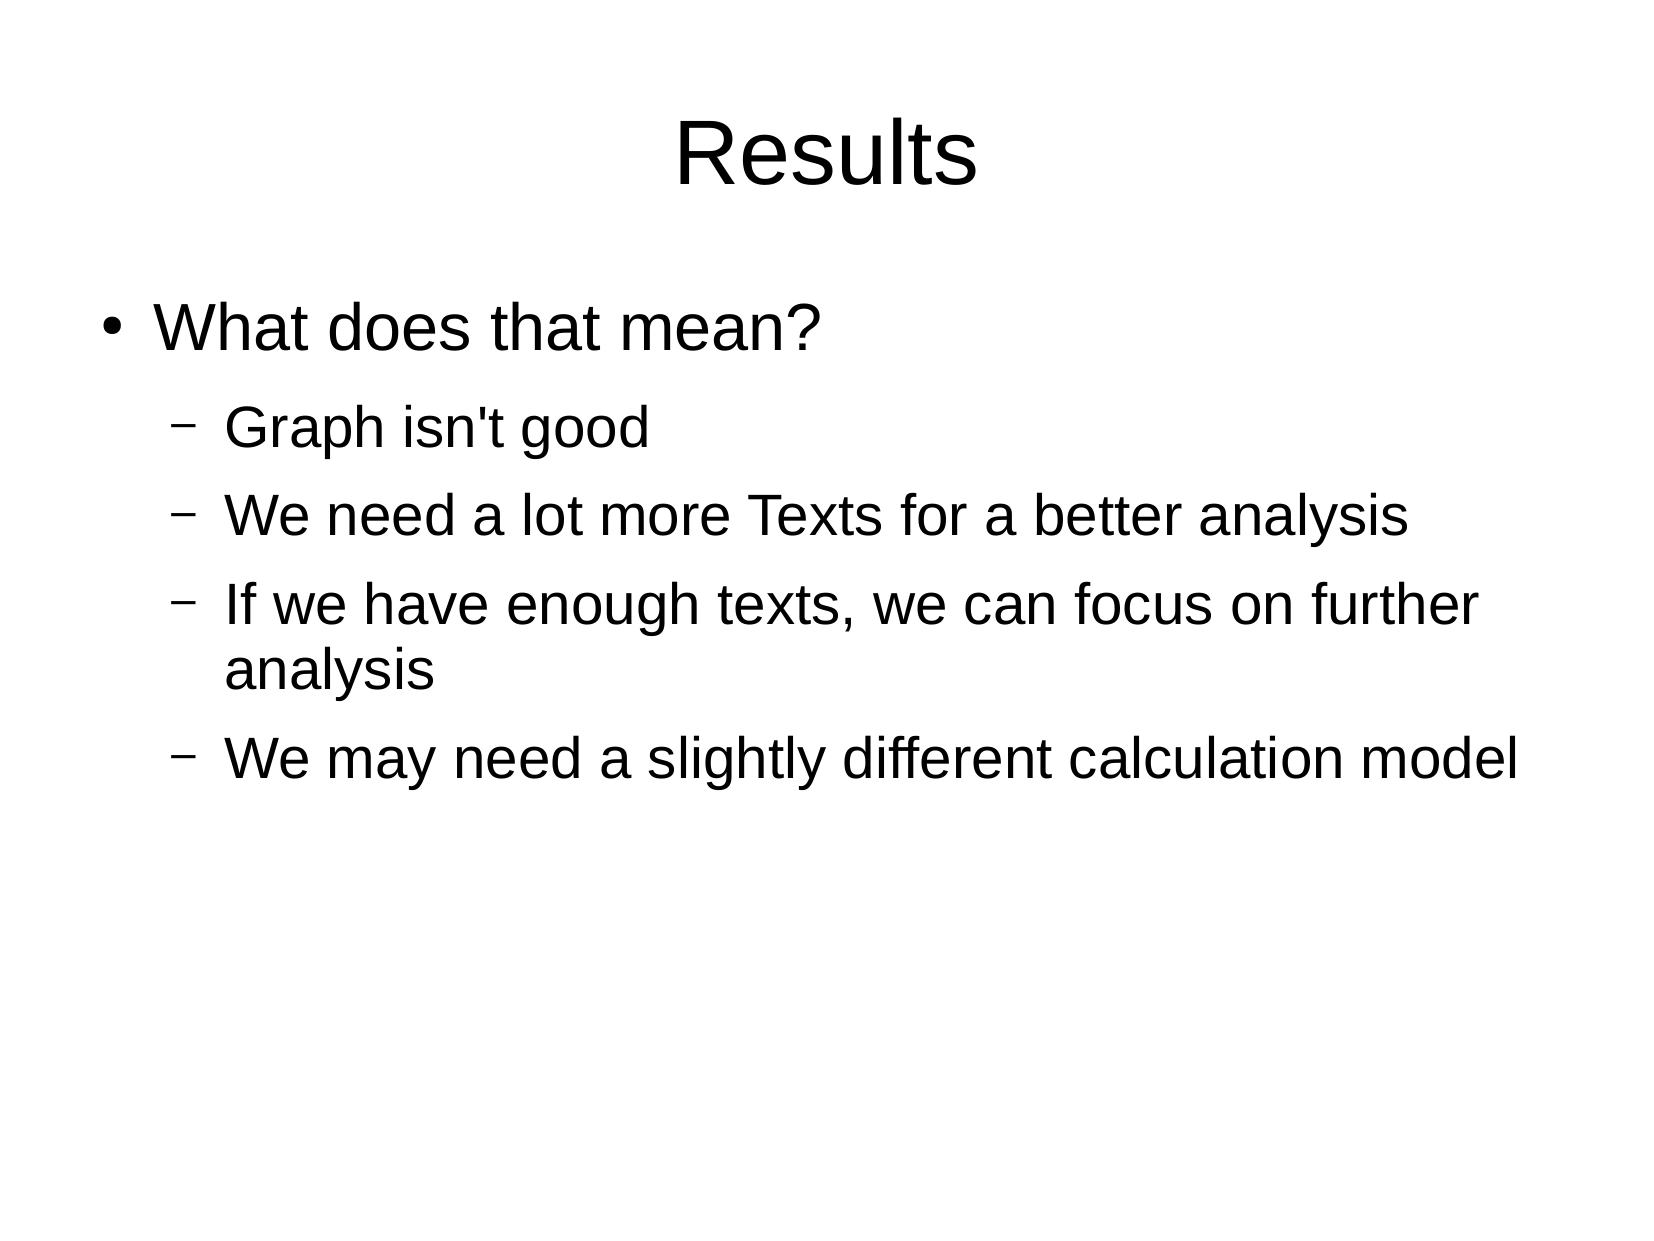

# Results
What does that mean?
Graph isn't good
We need a lot more Texts for a better analysis
If we have enough texts, we can focus on further analysis
We may need a slightly different calculation model